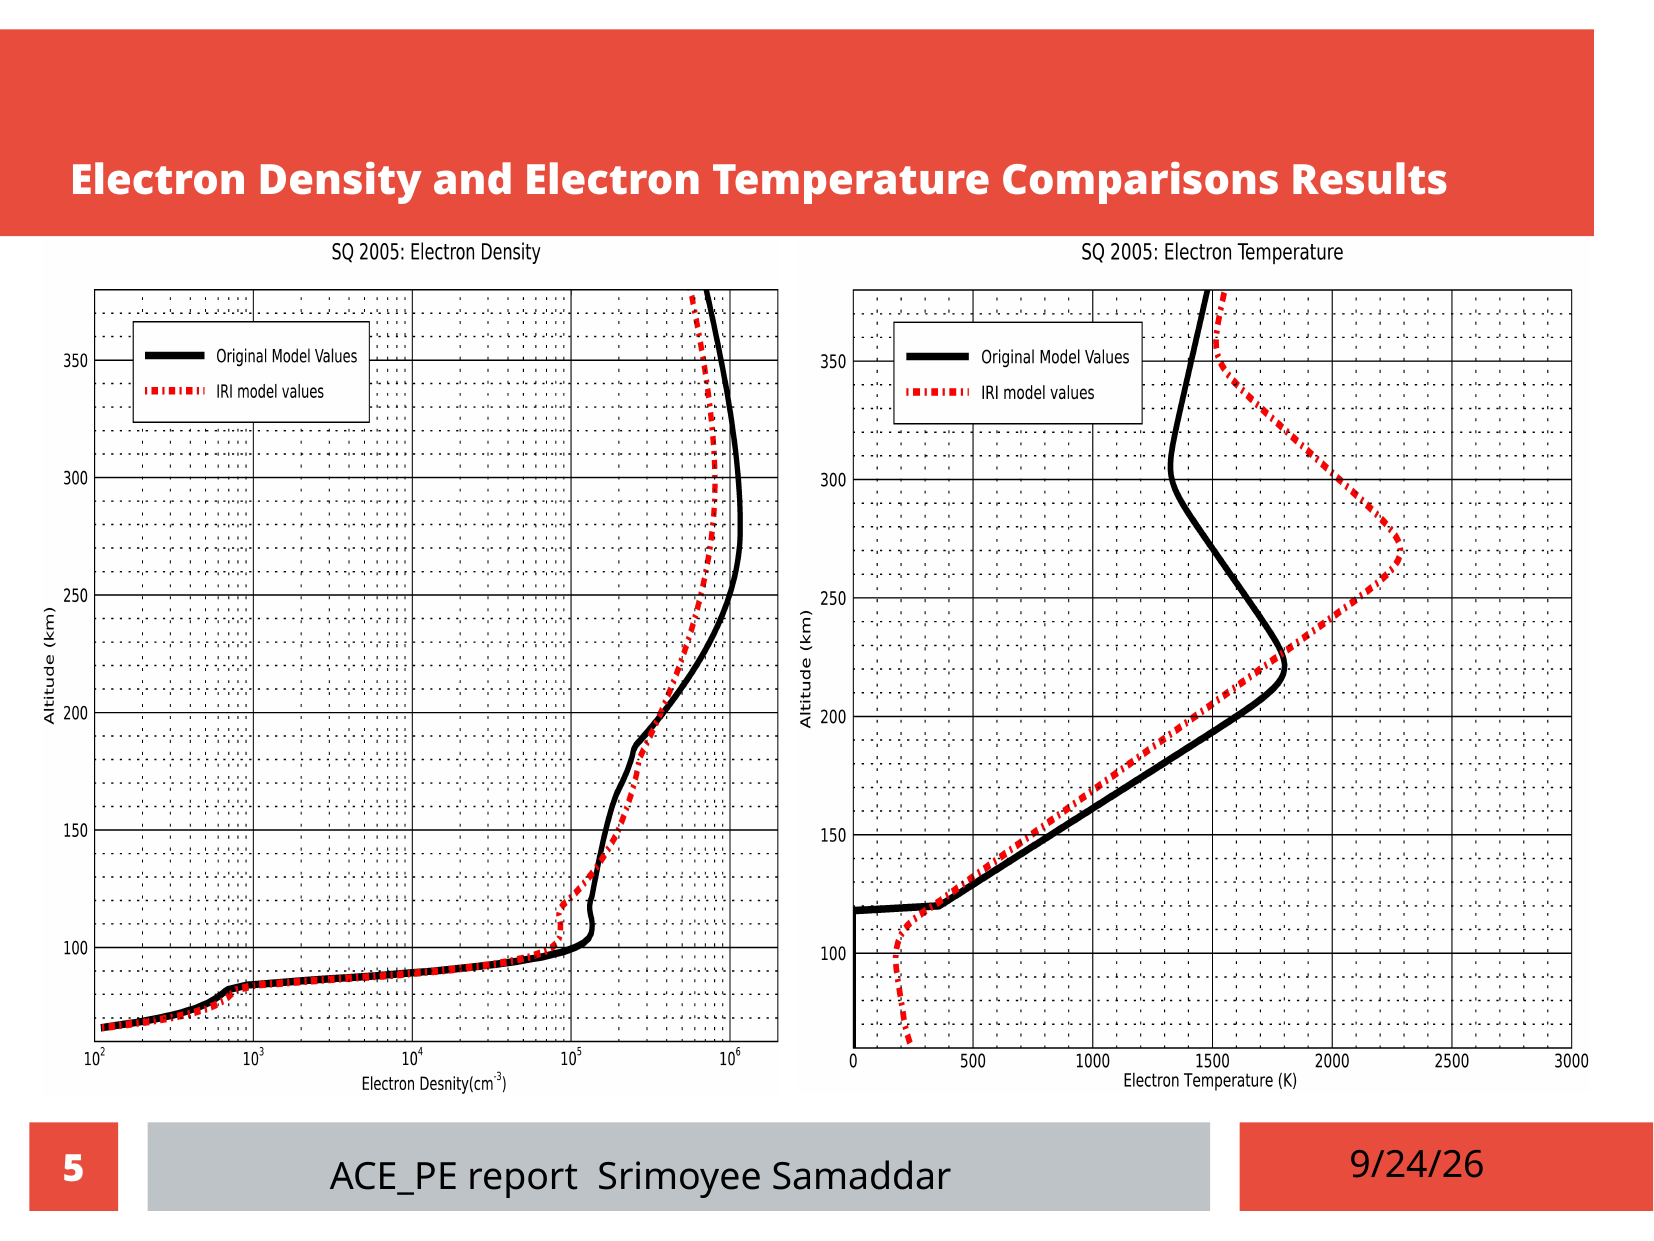

# Electron Density and Electron Temperature Comparisons Results
5
		ACE_PE report Srimoyee Samaddar